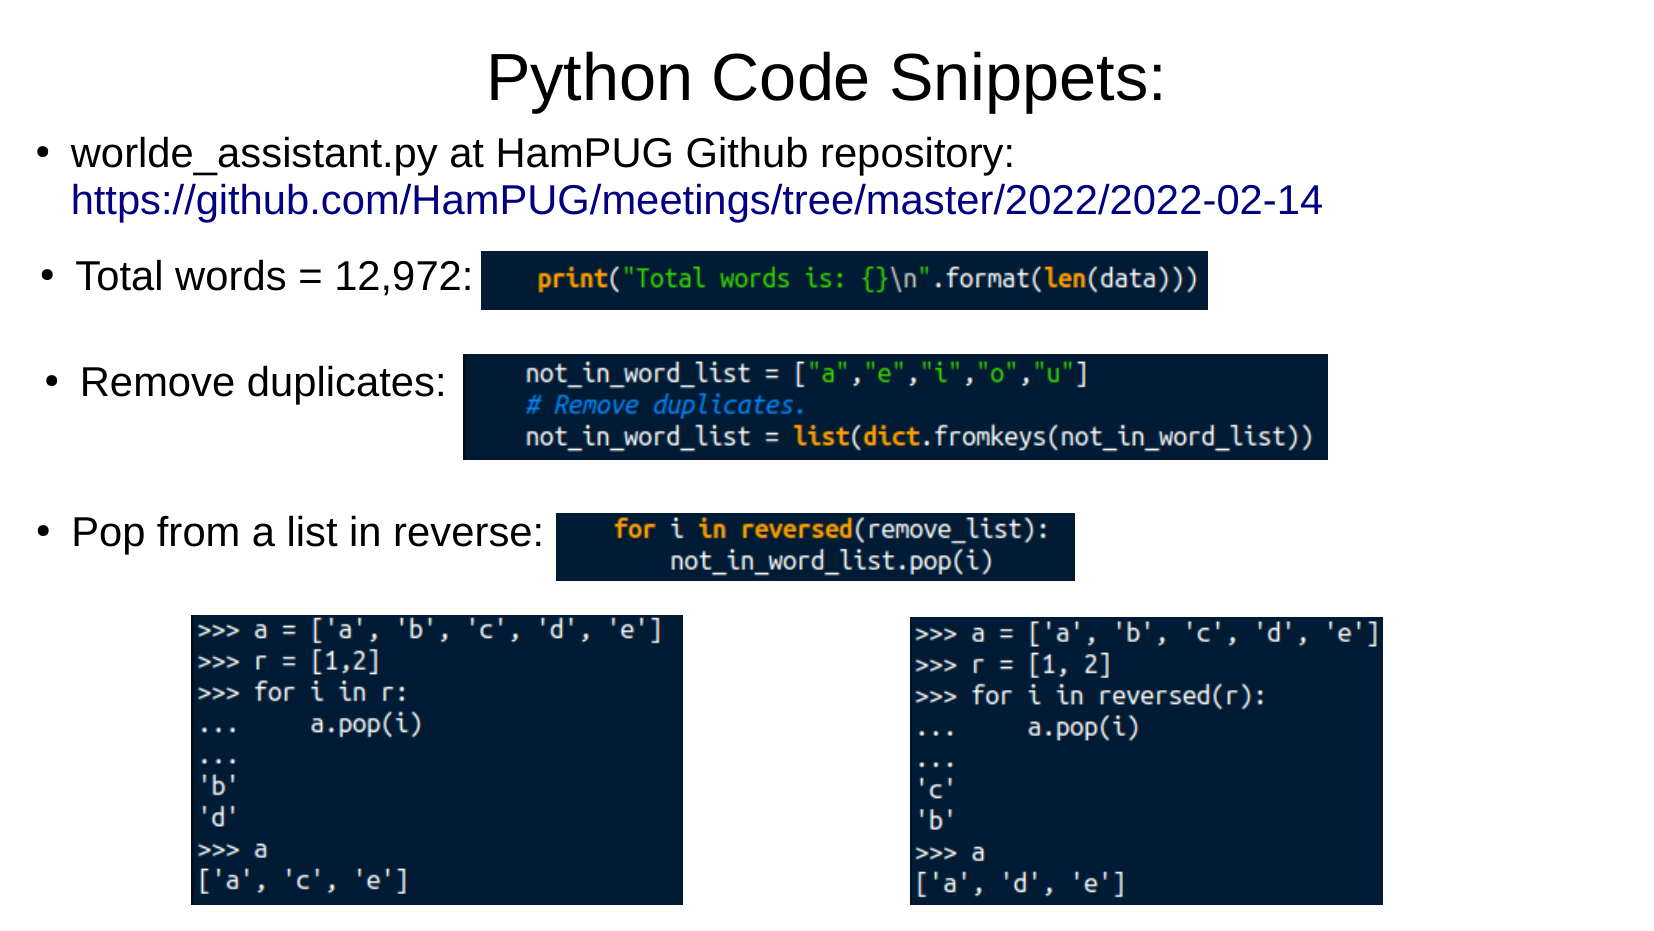

# Python Code Snippets:
worlde_assistant.py at HamPUG Github repository: https://github.com/HamPUG/meetings/tree/master/2022/2022-02-14
Total words = 12,972:
Remove duplicates:
Pop from a list in reverse: